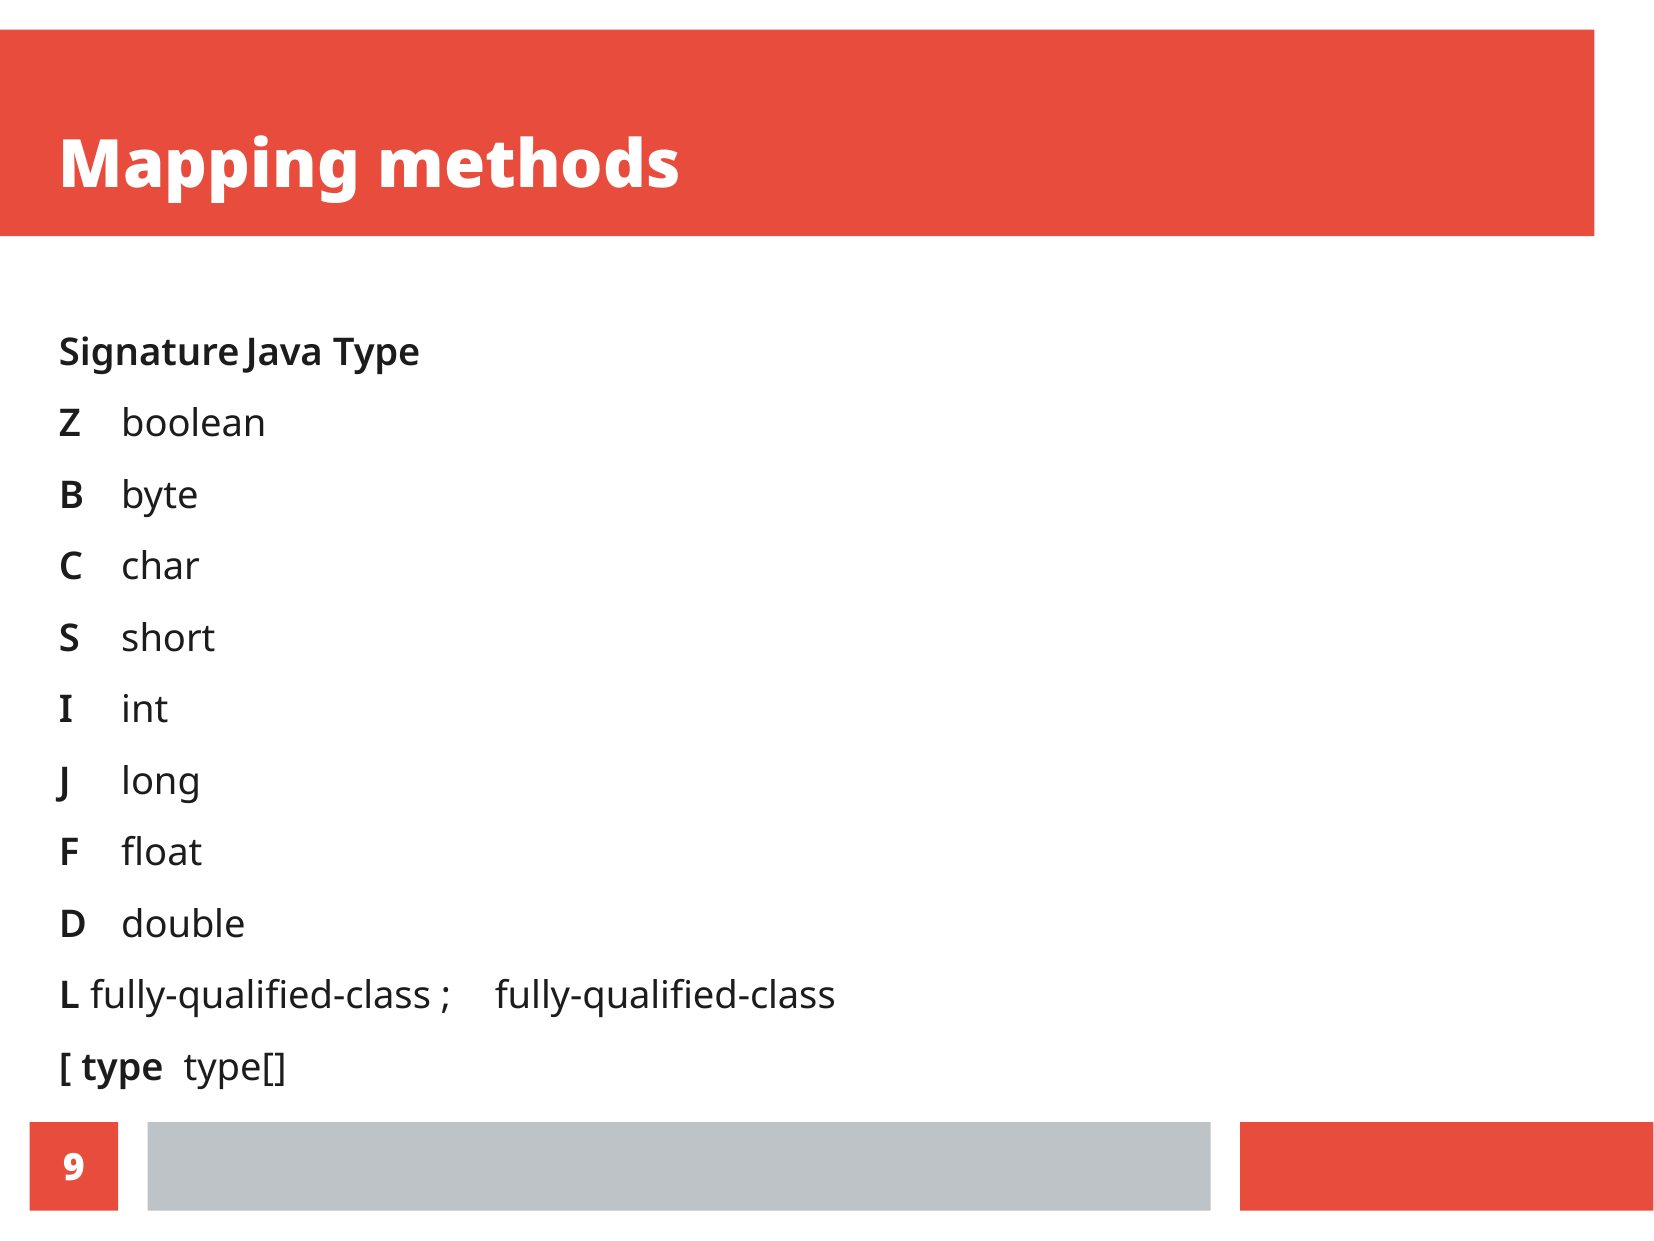

# Mapping methods
Signature	Java Type
Z	boolean
B	byte
C	char
S	short
I	int
J	long
F	float
D	double
L fully-qualified-class ;	fully-qualified-class
[ type	type[]
9